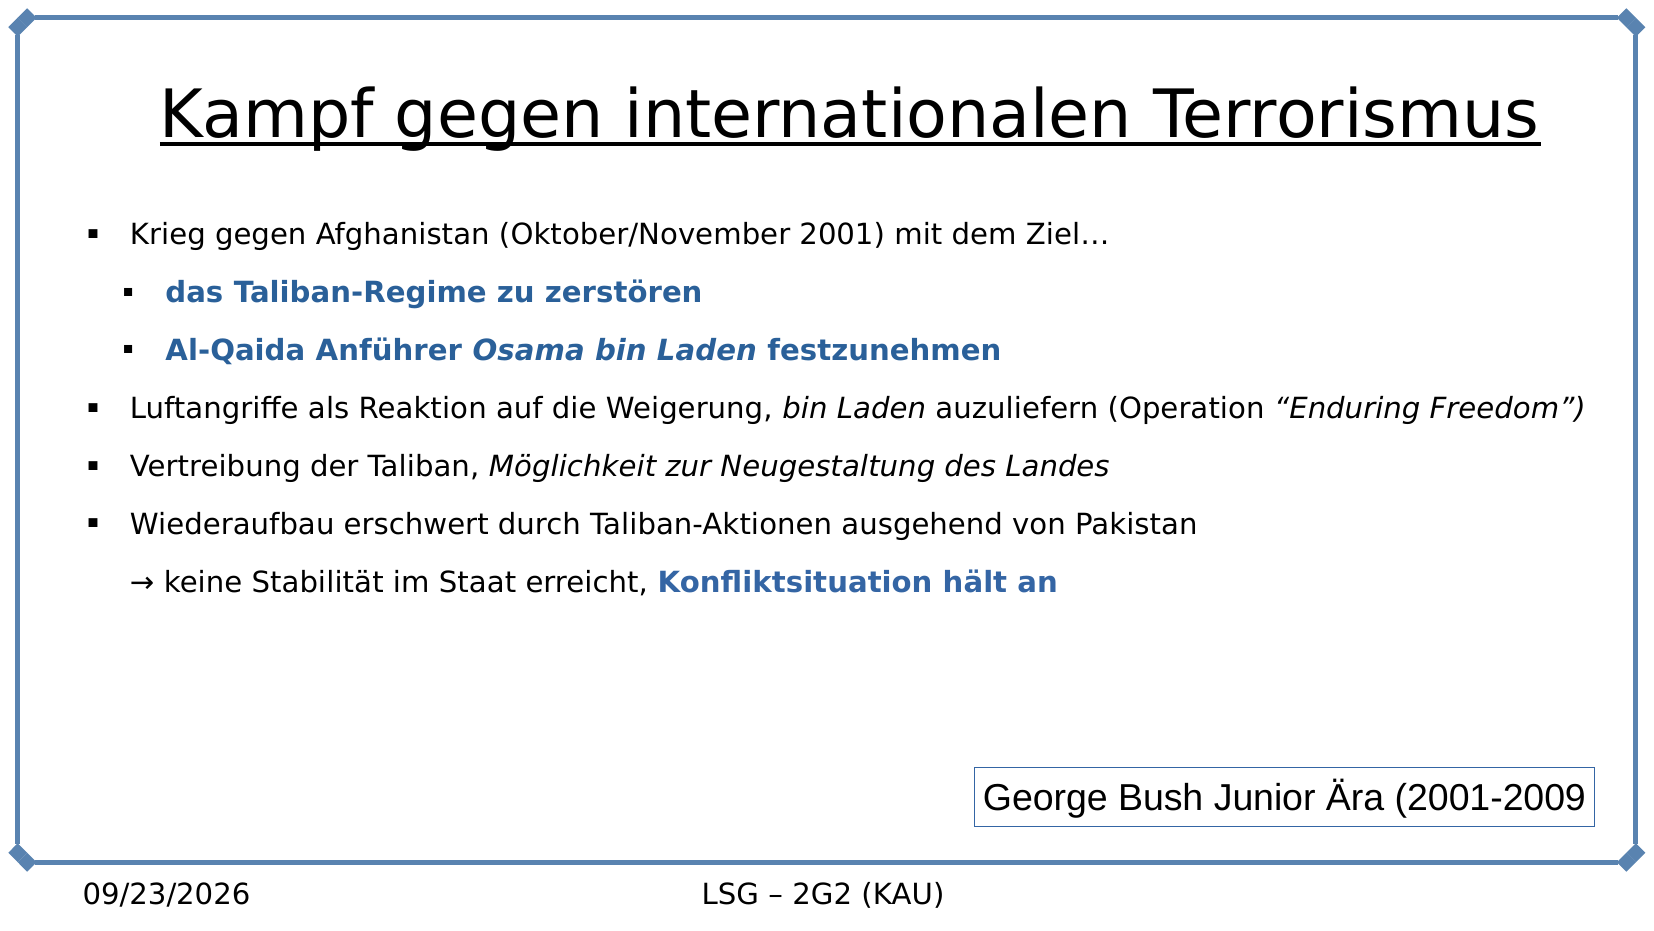

# Kampf gegen internationalen Terrorismus
Krieg gegen Afghanistan (Oktober/November 2001) mit dem Ziel…
das Taliban-Regime zu zerstören
Al-Qaida Anführer Osama bin Laden festzunehmen
Luftangriffe als Reaktion auf die Weigerung, bin Laden auzuliefern (Operation “Enduring Freedom”)
Vertreibung der Taliban, Möglichkeit zur Neugestaltung des Landes
Wiederaufbau erschwert durch Taliban-Aktionen ausgehend von Pakistan
→ keine Stabilität im Staat erreicht, Konfliktsituation hält an
George Bush Junior Ära (2001-2009